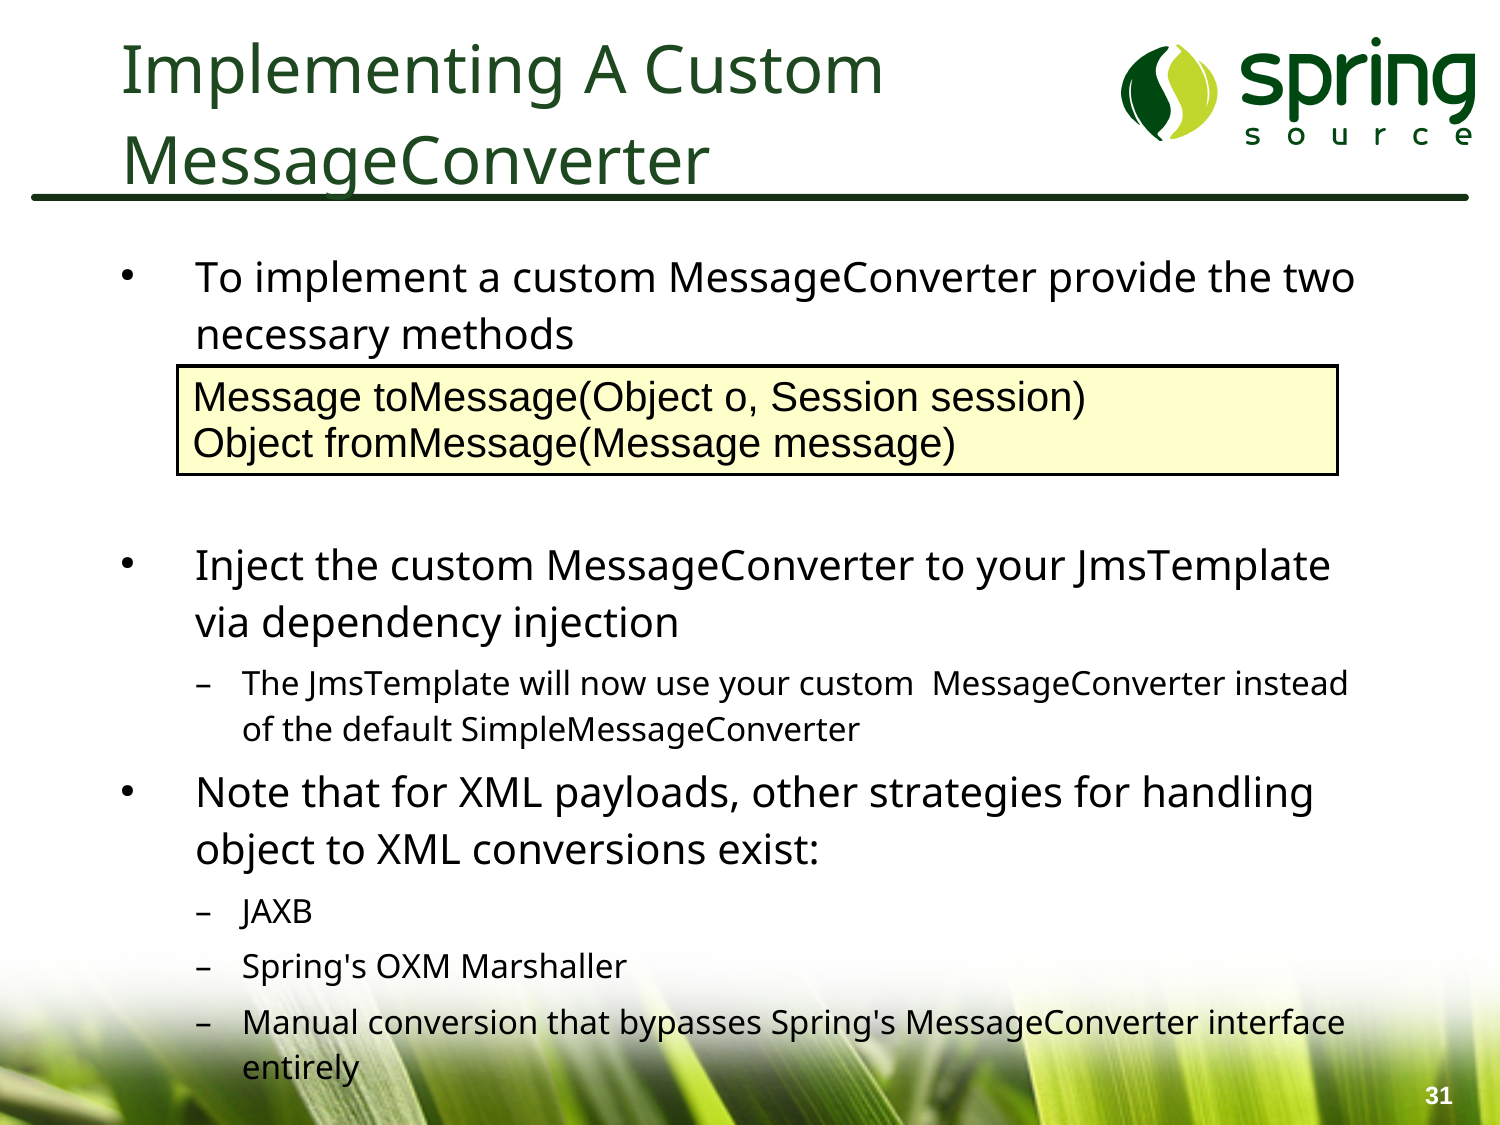

Implementing A Custom MessageConverter
# To implement a custom MessageConverter provide the two necessary methods
Inject the custom MessageConverter to your JmsTemplate via dependency injection
The JmsTemplate will now use your custom MessageConverter instead of the default SimpleMessageConverter
Note that for XML payloads, other strategies for handling object to XML conversions exist:
JAXB
Spring's OXM Marshaller
Manual conversion that bypasses Spring's MessageConverter interface entirely
Message toMessage(Object o, Session session)
Object fromMessage(Message message)